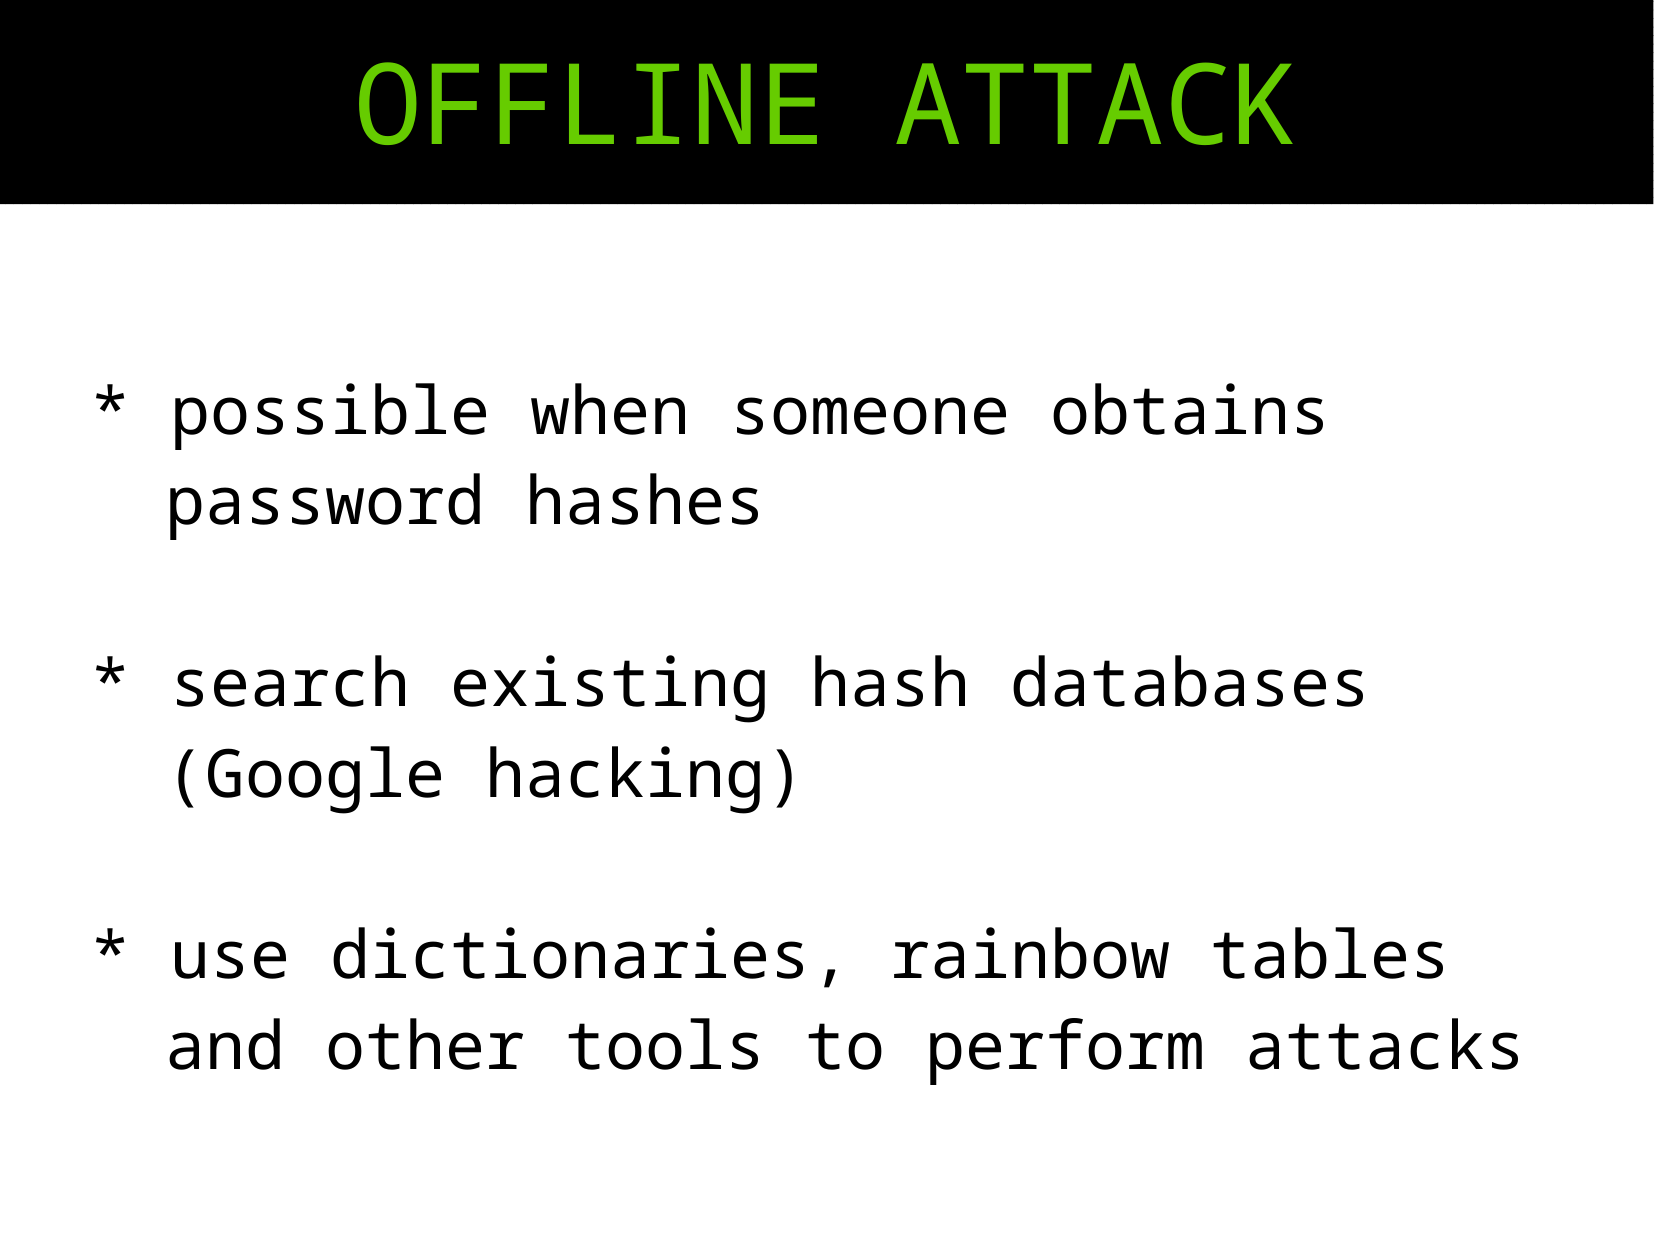

# OFFLINE ATTACK
* possible when someone obtains
	password hashes
* search existing hash databases
	(Google hacking)
* use dictionaries, rainbow tables
	and other tools to perform attacks